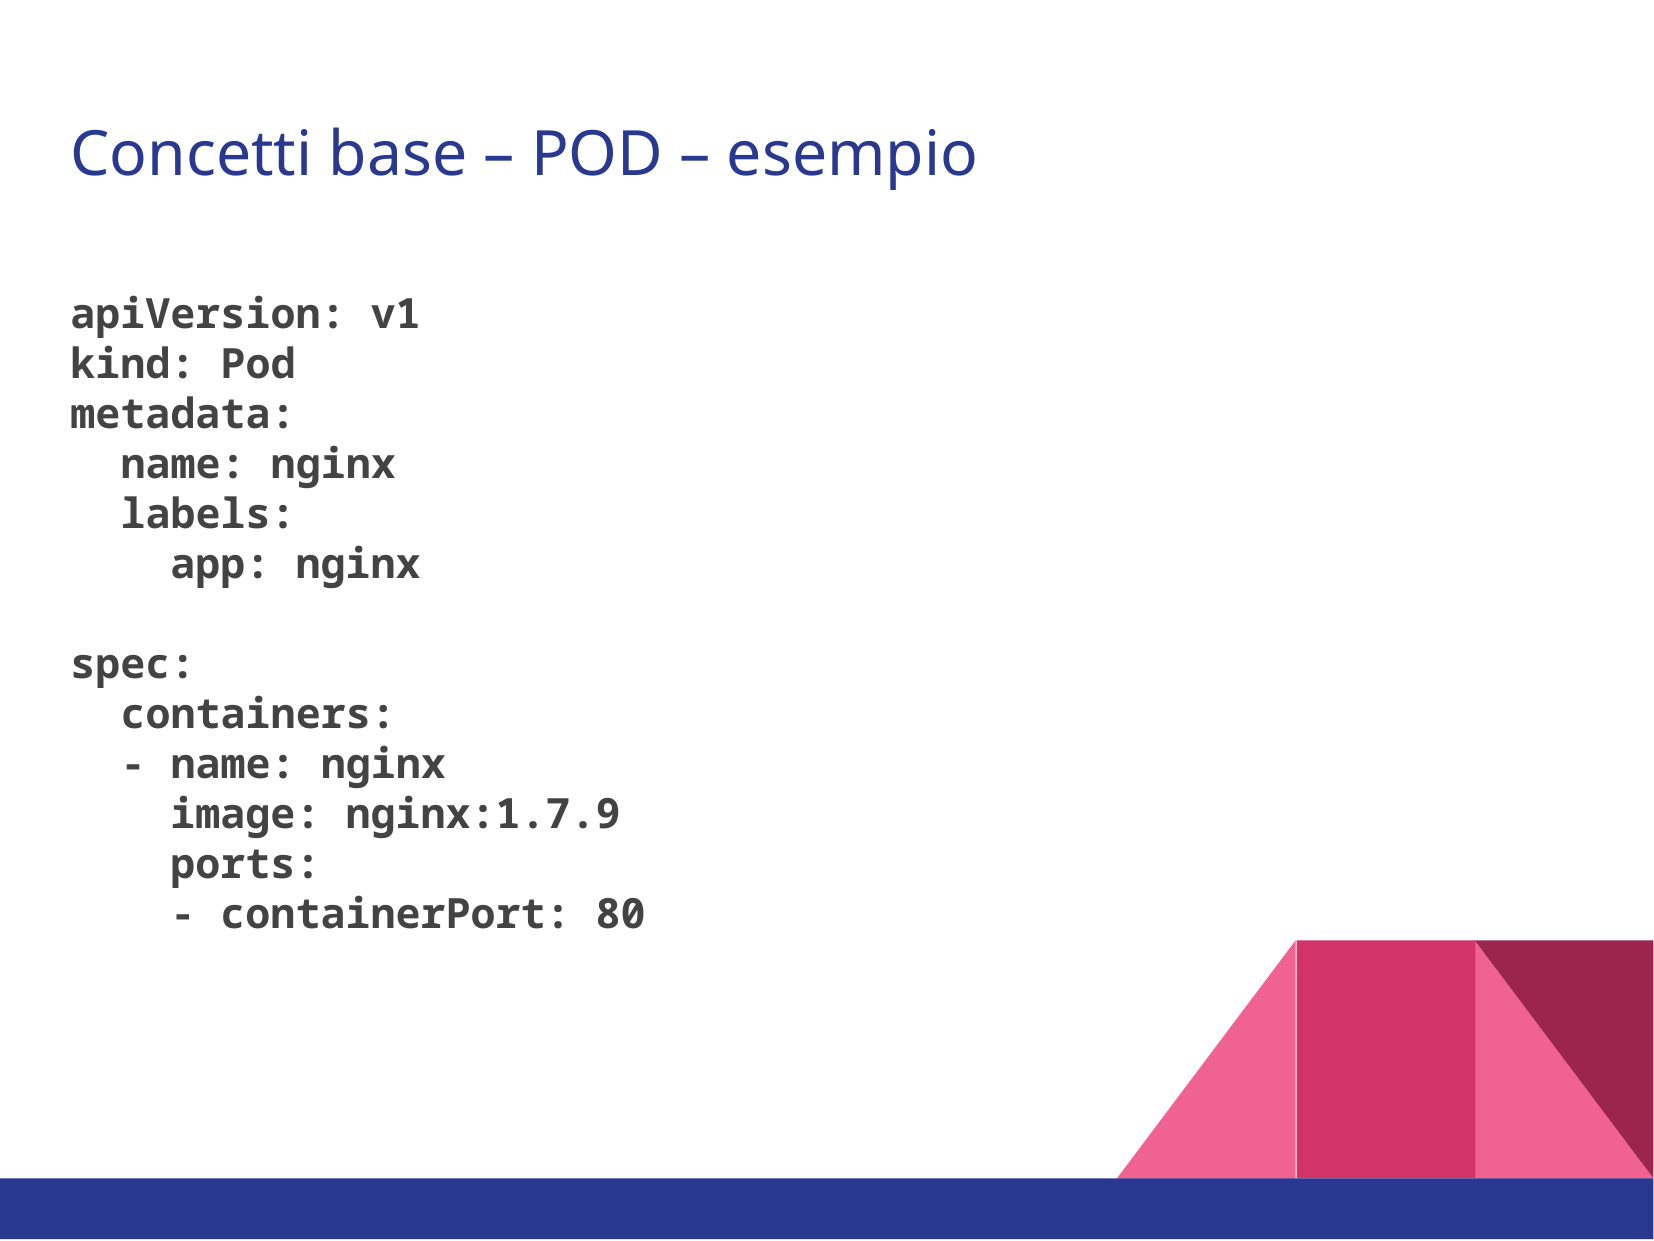

# Concetti base – POD – esempio
apiVersion: v1
kind: Pod
metadata:
 name: nginx
 labels:
 app: nginx
spec:
 containers:
 - name: nginx
 image: nginx:1.7.9
 ports:
 - containerPort: 80